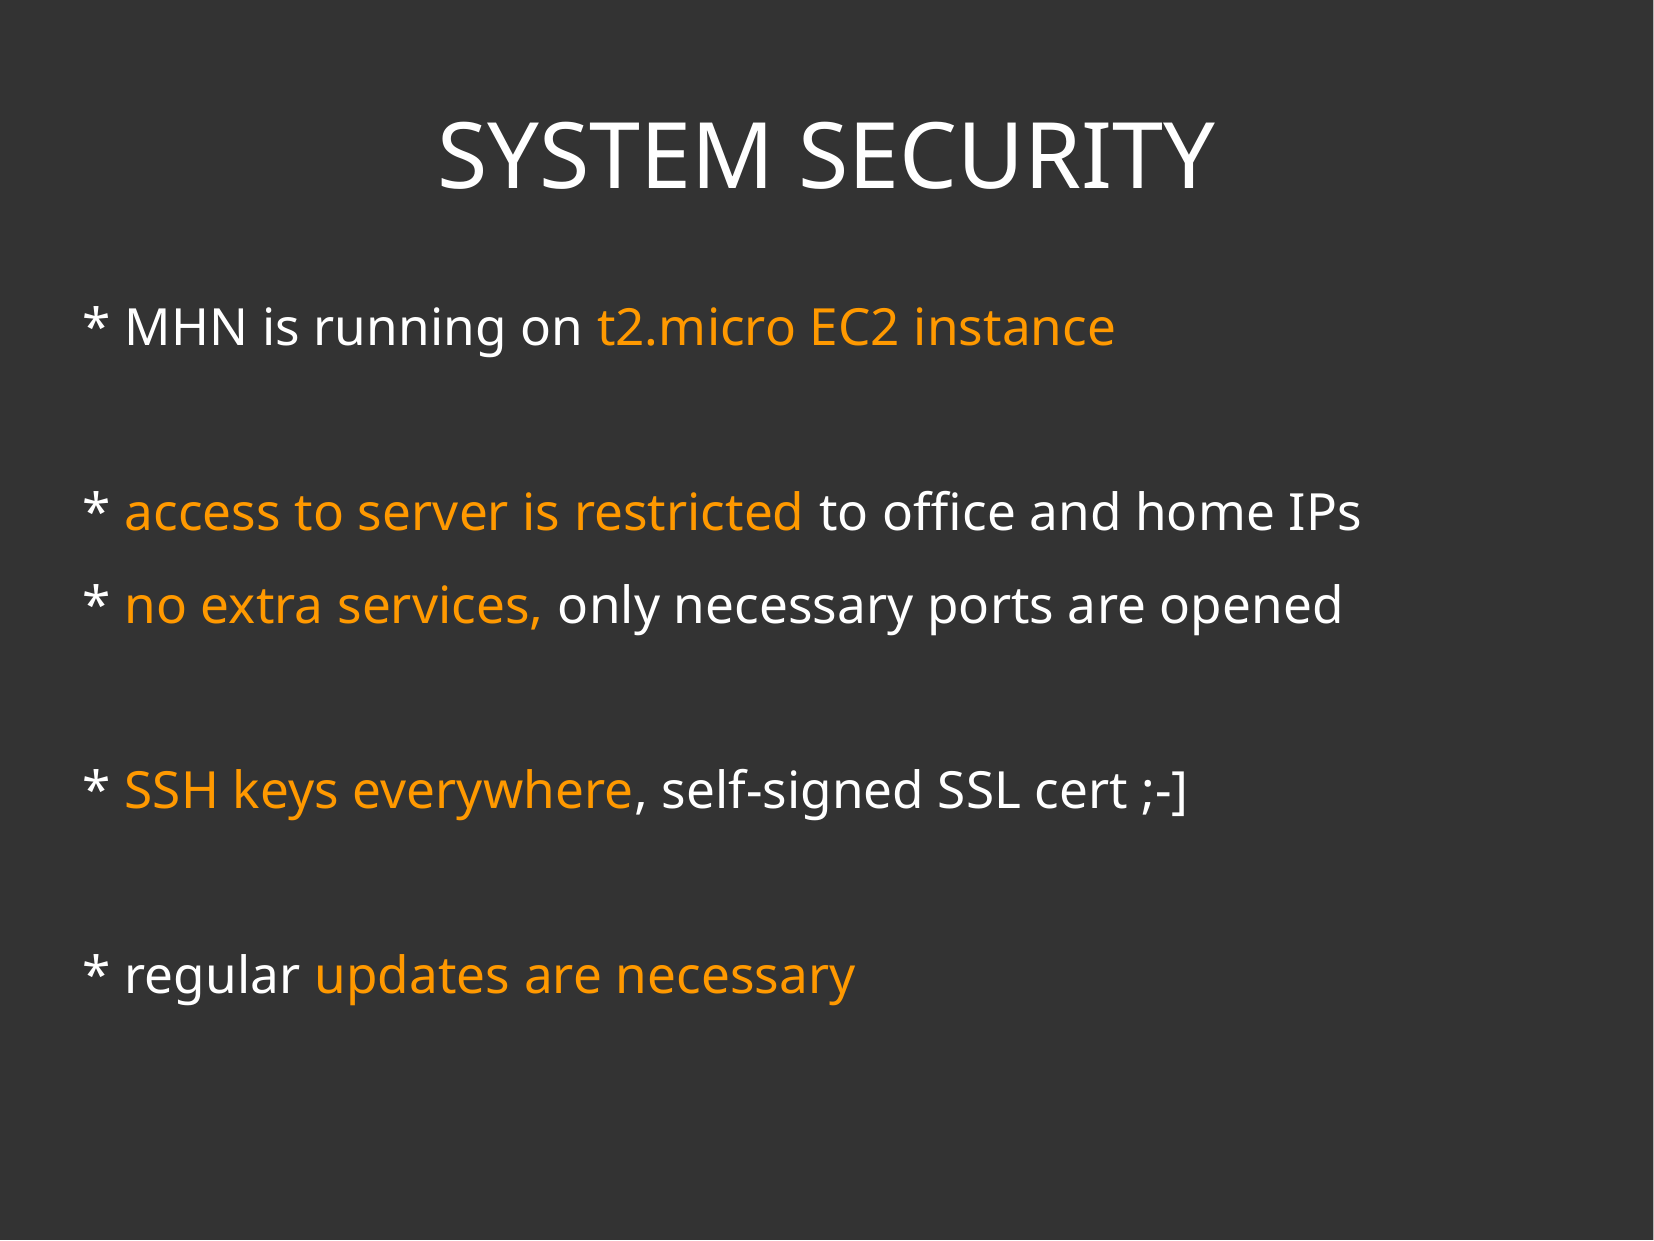

# SYSTEM SECURITY
* MHN is running on t2.micro EC2 instance
* access to server is restricted to office and home IPs
* no extra services, only necessary ports are opened
* SSH keys everywhere, self-signed SSL cert ;-]
* regular updates are necessary